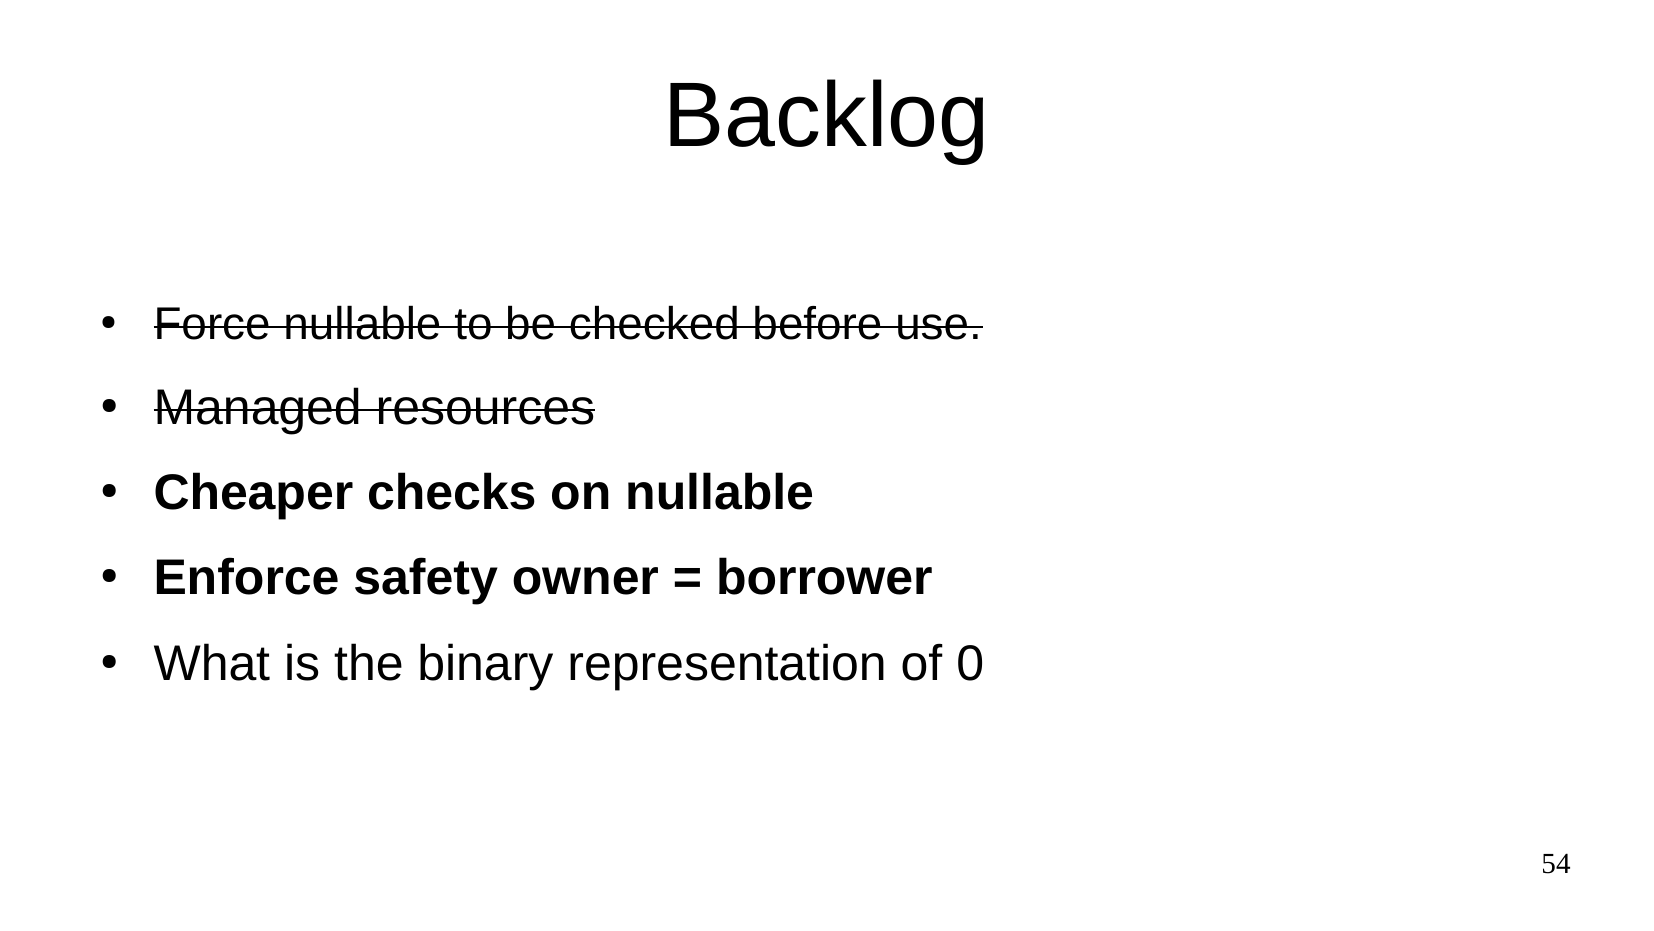

# Backlog
Force nullable to be checked before use.
Managed resources
Cheaper checks on nullable
Enforce safety owner = borrower
What is the binary representation of 0
54